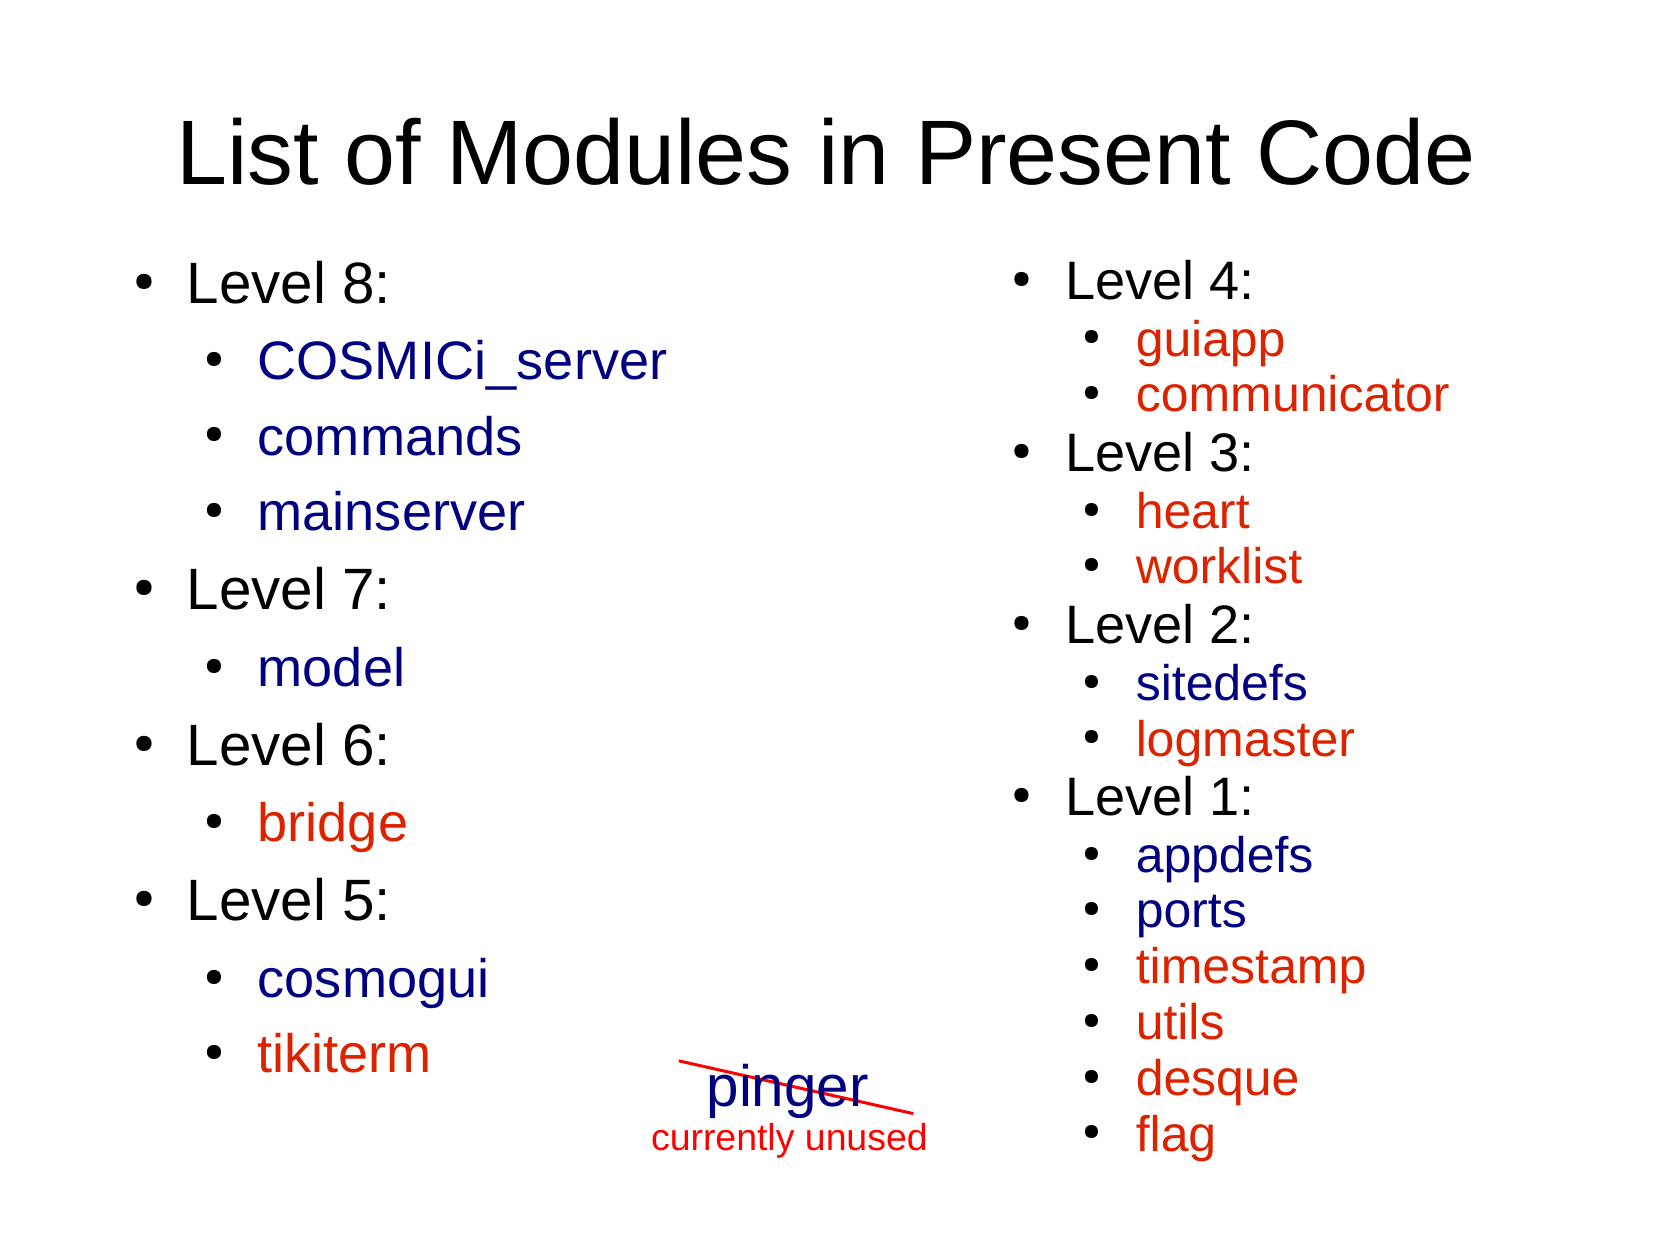

# List of Modules in Present Code
Level 4:
guiapp
communicator
Level 3:
heart
worklist
Level 2:
sitedefs
logmaster
Level 1:
appdefs
ports
timestamp
utils
desque
flag
Level 8:
COSMICi_server
commands
mainserver
Level 7:
model
Level 6:
bridge
Level 5:
cosmogui
tikiterm
pinger
currently unused